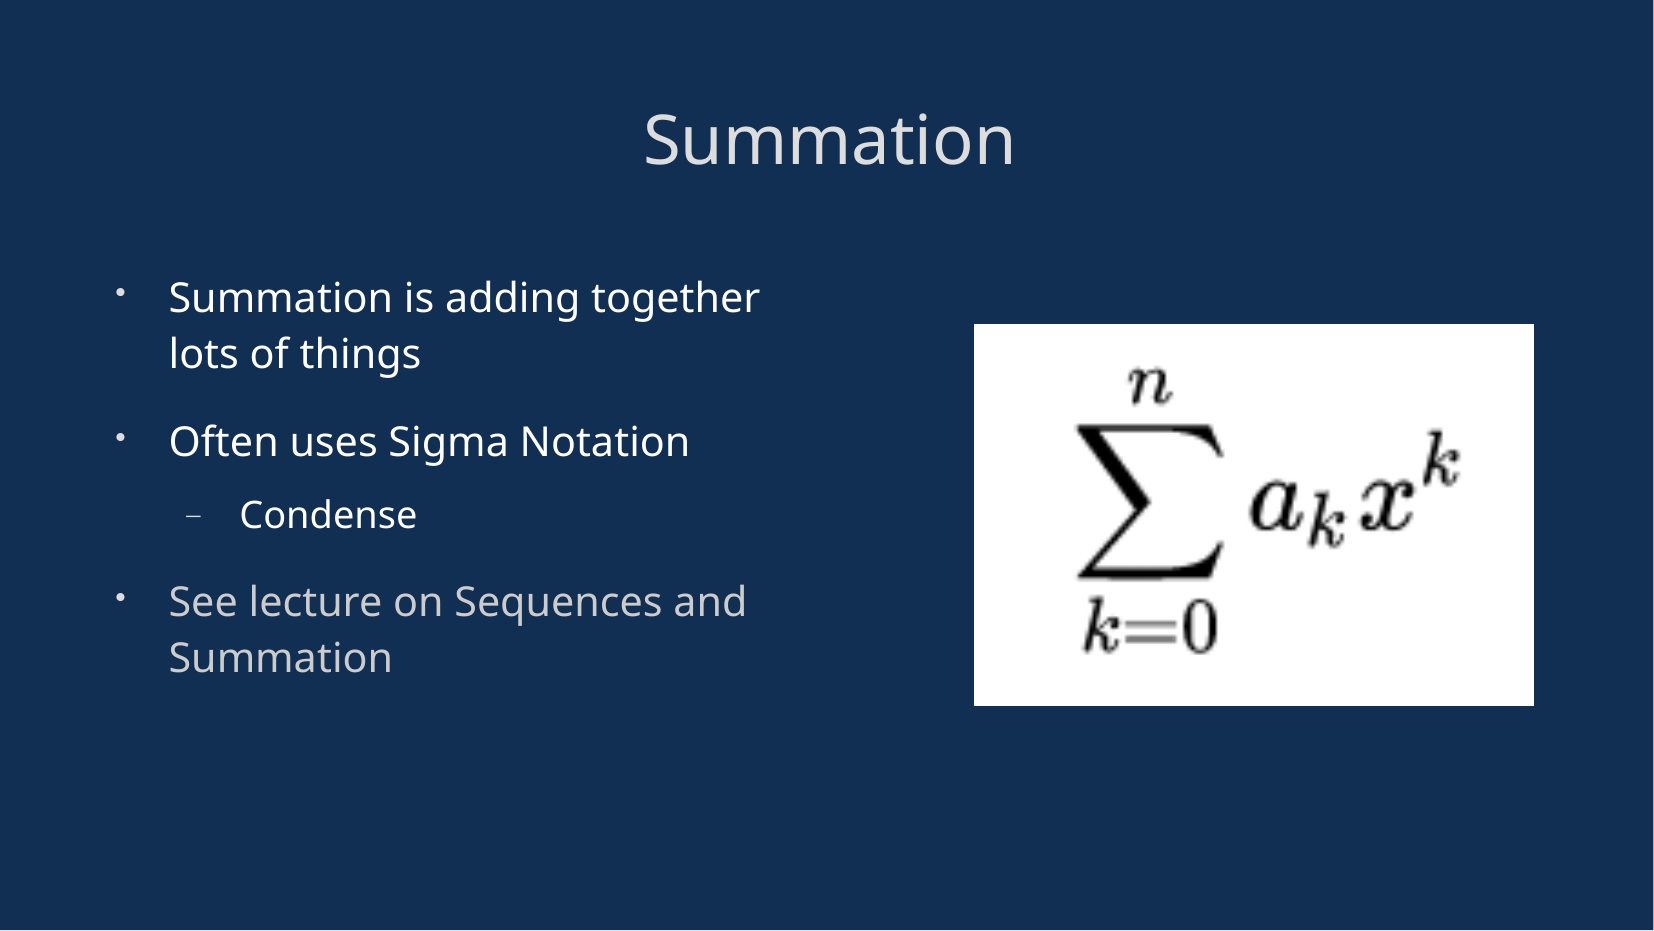

# Summation
Summation is adding together lots of things
Often uses Sigma Notation
Condense
See lecture on Sequences and Summation